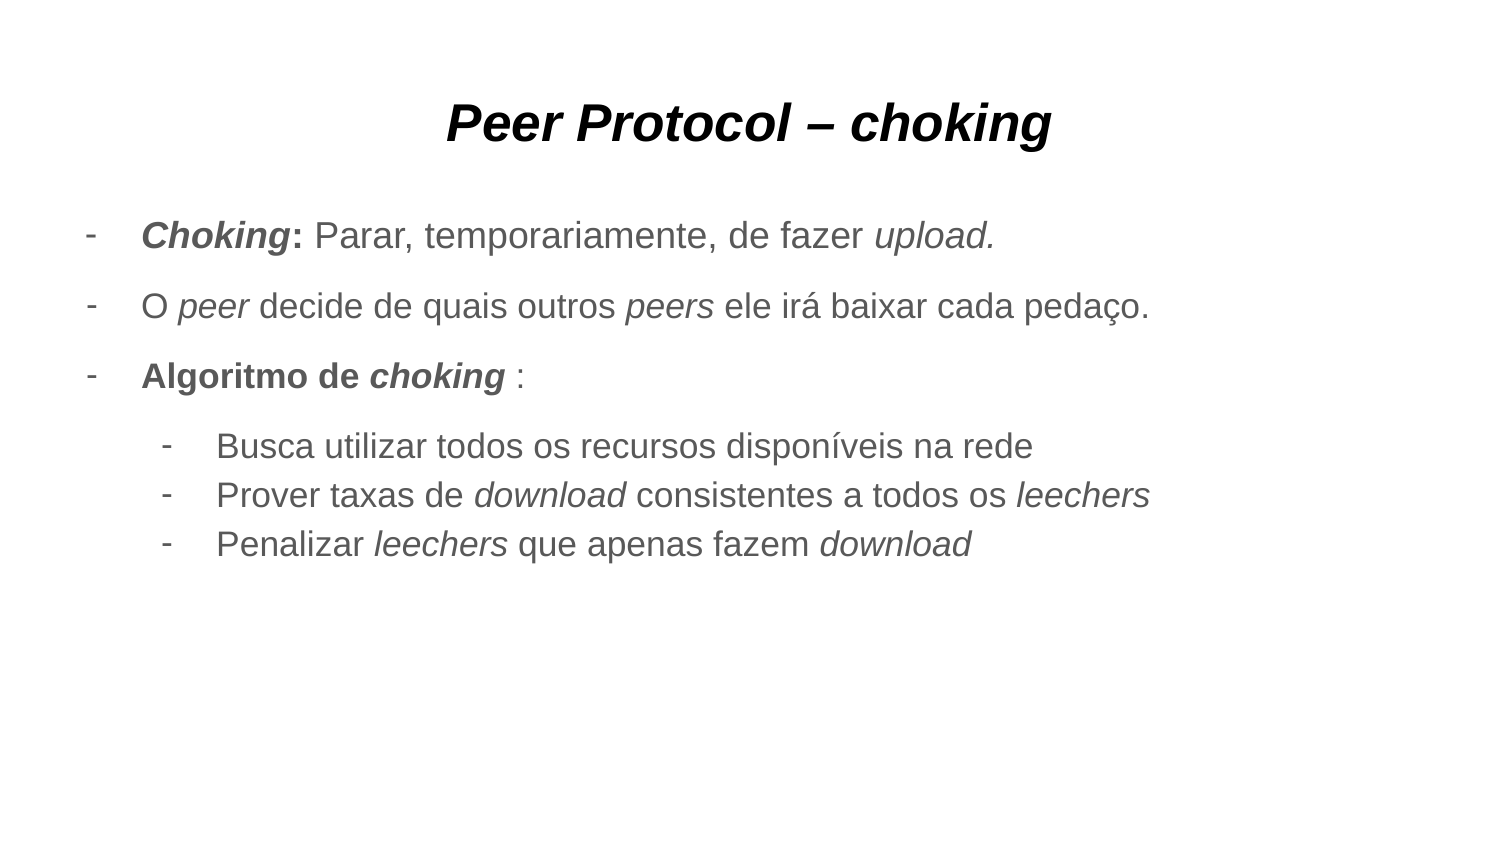

# Peer Protocol – choking
Choking: Parar, temporariamente, de fazer upload.
O peer decide de quais outros peers ele irá baixar cada pedaço.
Algoritmo de choking :
Busca utilizar todos os recursos disponíveis na rede
Prover taxas de download consistentes a todos os leechers
Penalizar leechers que apenas fazem download